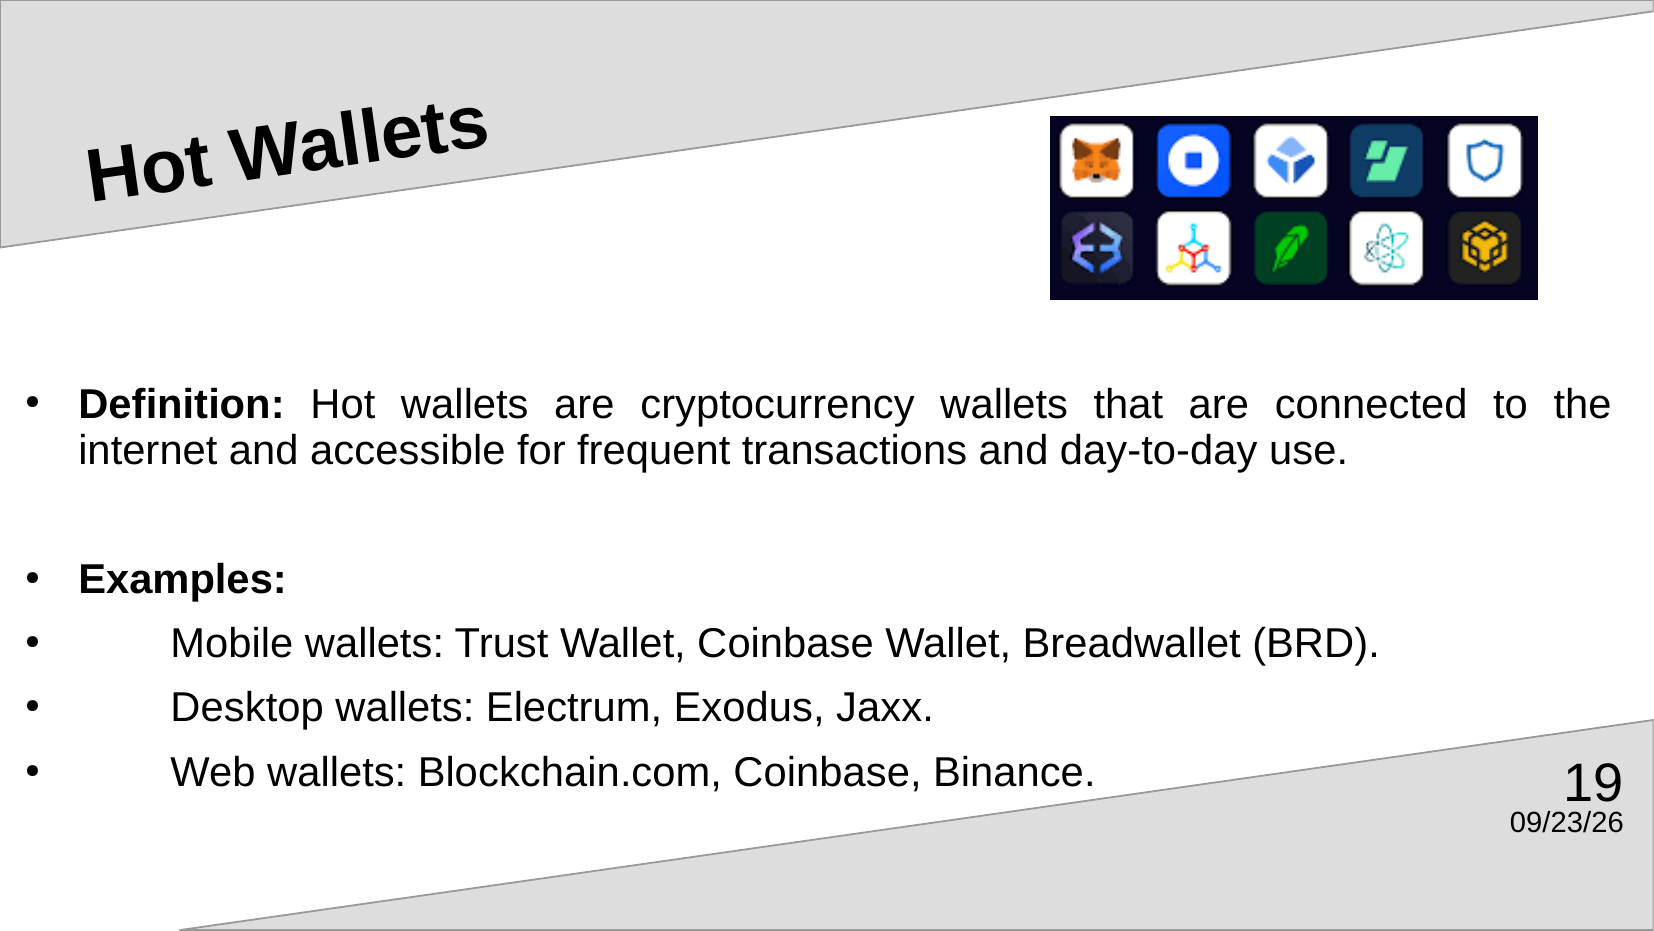

# Hot Wallets
Definition: Hot wallets are cryptocurrency wallets that are connected to the internet and accessible for frequent transactions and day-to-day use.
Examples:
 Mobile wallets: Trust Wallet, Coinbase Wallet, Breadwallet (BRD).
 Desktop wallets: Electrum, Exodus, Jaxx.
 Web wallets: Blockchain.com, Coinbase, Binance.
19